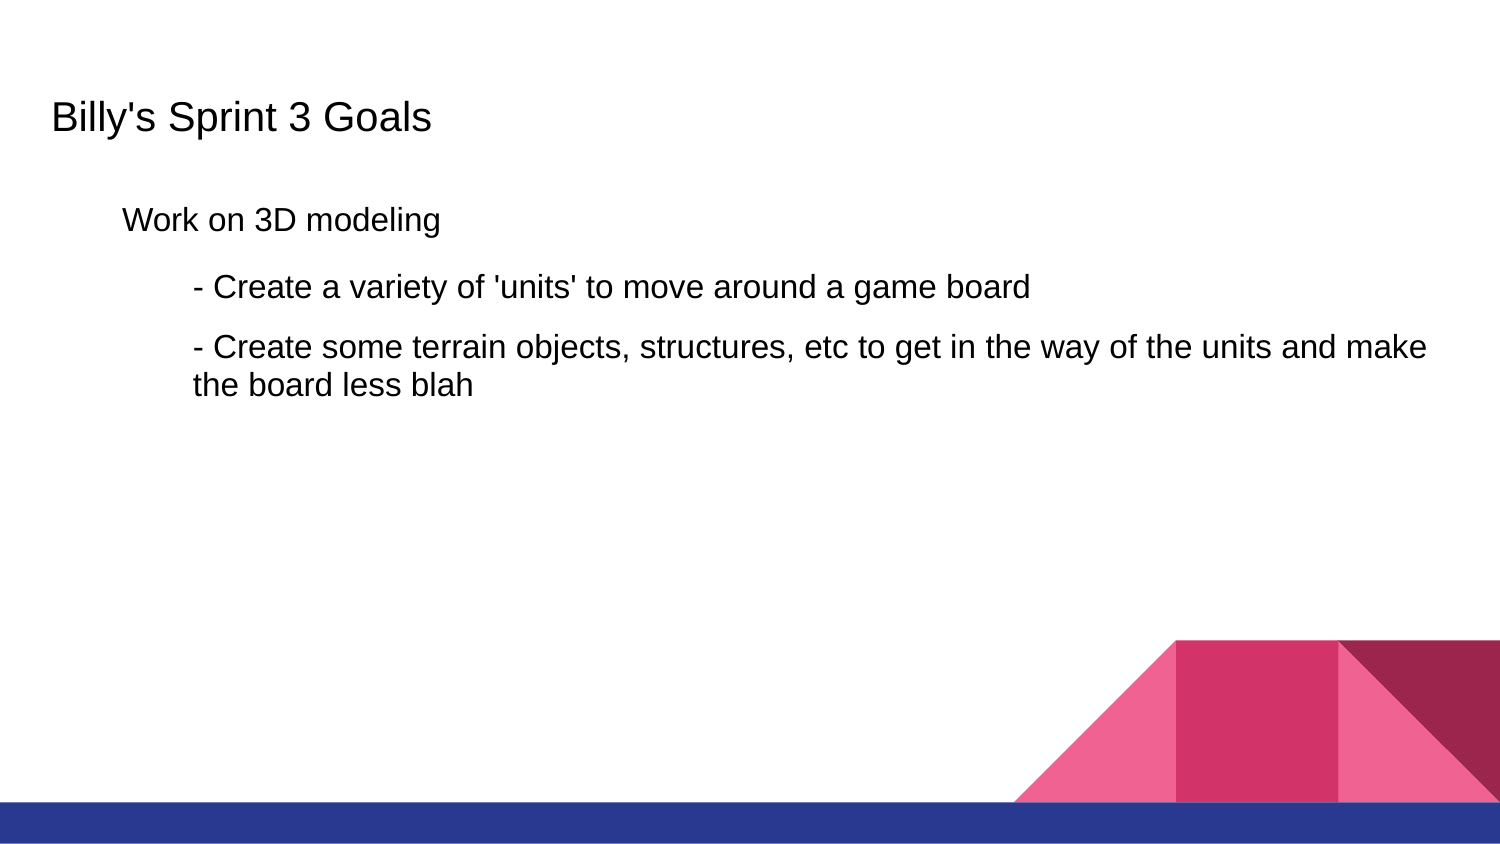

# Billy's Sprint 3 Goals
Work on 3D modeling
- Create a variety of 'units' to move around a game board
- Create some terrain objects, structures, etc to get in the way of the units and make the board less blah